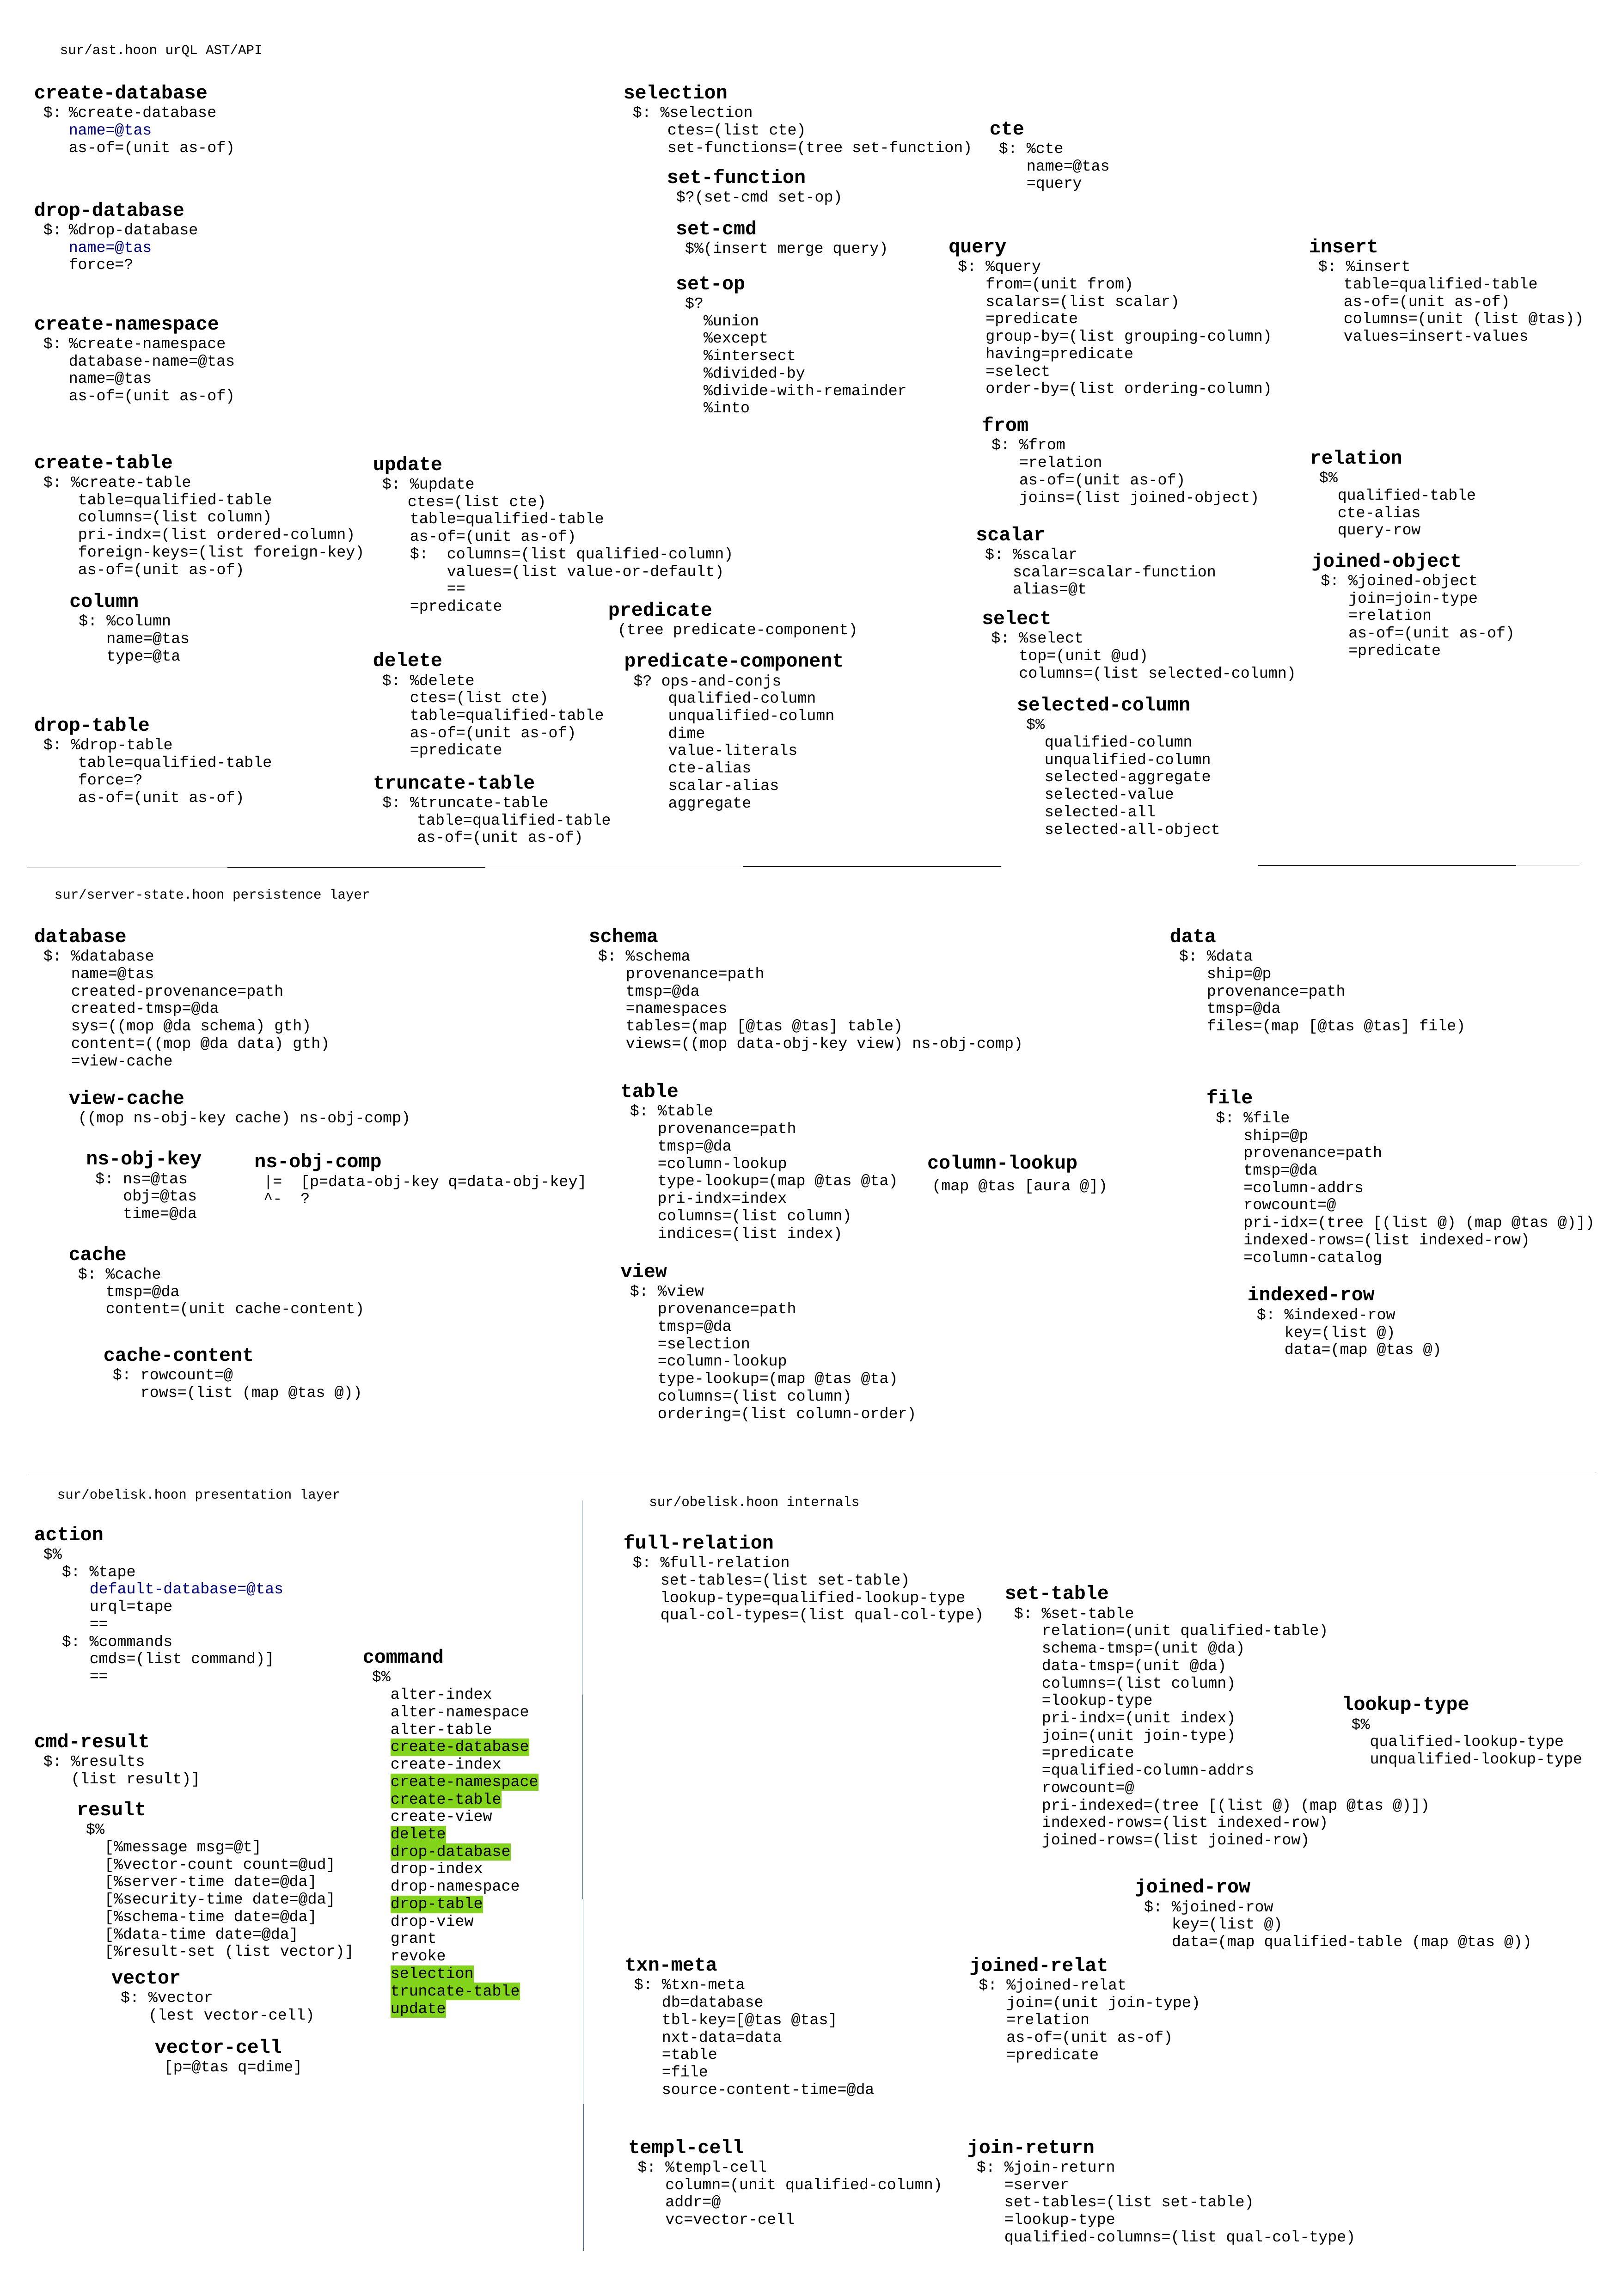

sur/ast.hoon urQL AST/API
create-database
 $:	%create-database
	name=@tas
	as-of=(unit as-of)
selection
 $: %selection
 	 ctes=(list cte)
 	 set-functions=(tree set-function)
cte
 $: %cte
 name=@tas
 =query
set-function
 $?(set-cmd set-op)
drop-database
 $:	%drop-database
	name=@tas
	force=?
set-cmd
 $%(insert merge query)
query
 $: %query
 from=(unit from)
 scalars=(list scalar)
 =predicate
 group-by=(list grouping-column)
 having=predicate
 =select
 order-by=(list ordering-column)
insert
 $: %insert
	table=qualified-table
	as-of=(unit as-of)
	columns=(unit (list @tas))
	values=insert-values
set-op
 $?
 %union
 %except
 %intersect
 %divided-by
 %divide-with-remainder
 %into
create-namespace
 $:	%create-namespace
	database-name=@tas
	name=@tas
	as-of=(unit as-of)
from
 $: %from
 =relation
 as-of=(unit as-of)
 joins=(list joined-object)
relation
 $%
 qualified-table
 cte-alias
 query-row
create-table
 $: %create-table
	 table=qualified-table
	 columns=(list column)
	 pri-indx=(list ordered-column)
	 foreign-keys=(list foreign-key)
	 as-of=(unit as-of)
update
 $: %update
	ctes=(list cte)
 table=qualified-table
 as-of=(unit as-of)
 $: columns=(list qualified-column)
 values=(list value-or-default)
 ==
 =predicate
scalar
 $: %scalar
 scalar=scalar-function
 alias=@t
joined-object
 $: %joined-object
 join=join-type
 =relation
 as-of=(unit as-of)
 =predicate
column
 $: %column
 name=@tas
 type=@ta
predicate
 (tree predicate-component)
select
 $: %select
 top=(unit @ud)
 columns=(list selected-column)
delete
 $: %delete
 ctes=(list cte)
 table=qualified-table
 as-of=(unit as-of)
 =predicate
predicate-component
 $? ops-and-conjs
	 qualified-column
	 unqualified-column
	 dime
	 value-literals
	 cte-alias
	 scalar-alias
	 aggregate
selected-column
 $%
 qualified-column
 unqualified-column
 selected-aggregate
 selected-value
 selected-all
 selected-all-object
drop-table
 $: %drop-table
	 table=qualified-table
	 force=?
	 as-of=(unit as-of)
truncate-table
 $: %truncate-table
	 table=qualified-table
	 as-of=(unit as-of)
sur/server-state.hoon persistence layer
database
 $: %database
 name=@tas
 created-provenance=path
 created-tmsp=@da
 sys=((mop @da schema) gth)
 content=((mop @da data) gth)
 =view-cache
schema
 $: %schema
 provenance=path
 tmsp=@da
 =namespaces
 tables=(map [@tas @tas] table)
 views=((mop data-obj-key view) ns-obj-comp)
data
 $: %data
 ship=@p
 provenance=path
 tmsp=@da
 files=(map [@tas @tas] file)
table
 $: %table
 provenance=path
 tmsp=@da
 =column-lookup
 type-lookup=(map @tas @ta)
 pri-indx=index
 columns=(list column)
 indices=(list index)
file
 $: %file
 ship=@p
 provenance=path
 tmsp=@da
 =column-addrs
 rowcount=@
 pri-idx=(tree [(list @) (map @tas @)])
 indexed-rows=(list indexed-row)
 =column-catalog
view-cache
 ((mop ns-obj-key cache) ns-obj-comp)
ns-obj-key
 $: ns=@tas
 obj=@tas
 time=@da
ns-obj-comp
 |= [p=data-obj-key q=data-obj-key]
 ^- ?
column-lookup
 (map @tas [aura @])
cache
 $: %cache
 tmsp=@da
 content=(unit cache-content)
view
 $: %view
 provenance=path
 tmsp=@da
 =selection
 =column-lookup
 type-lookup=(map @tas @ta)
 columns=(list column)
 ordering=(list column-order)
indexed-row
 $: %indexed-row
 key=(list @)
 data=(map @tas @)
cache-content
 $: rowcount=@
 rows=(list (map @tas @))
sur/obelisk.hoon presentation layer
sur/obelisk.hoon internals
action
 $%
 $: %tape
 default-database=@tas
 urql=tape
 ==
 $: %commands
 cmds=(list command)]
 ==
full-relation
 $: %full-relation
 set-tables=(list set-table)
 lookup-type=qualified-lookup-type
 qual-col-types=(list qual-col-type)
set-table
 $: %set-table
 relation=(unit qualified-table)
 schema-tmsp=(unit @da)
 data-tmsp=(unit @da)
 columns=(list column)
 =lookup-type
 pri-indx=(unit index)
 join=(unit join-type)
 =predicate
 =qualified-column-addrs
 rowcount=@
 pri-indexed=(tree [(list @) (map @tas @)])
 indexed-rows=(list indexed-row)
 joined-rows=(list joined-row)
command
 $%
 alter-index
 alter-namespace
 alter-table
 create-database
 create-index
 create-namespace
 create-table
 create-view
 delete
 drop-database
 drop-index
 drop-namespace
 drop-table
 drop-view
 grant
 revoke
 selection
 truncate-table
 update
lookup-type
 $%
 qualified-lookup-type
 unqualified-lookup-type
cmd-result
 $: %results
 (list result)]
result
 $%
 [%message msg=@t]
 [%vector-count count=@ud]
 [%server-time date=@da]
 [%security-time date=@da]
 [%schema-time date=@da]
 [%data-time date=@da]
 [%result-set (list vector)]
joined-row
 $: %joined-row
 key=(list @)
 data=(map qualified-table (map @tas @))
txn-meta
 $: %txn-meta
 db=database
 tbl-key=[@tas @tas]
 nxt-data=data
 =table
 =file
 source-content-time=@da
joined-relat
 $: %joined-relat
 join=(unit join-type)
 =relation
 as-of=(unit as-of)
 =predicate
+$
+$
vector
 $: %vector
 (lest vector-cell)
vector-cell
 [p=@tas q=dime]
templ-cell
 $: %templ-cell
 column=(unit qualified-column)
 addr=@
 vc=vector-cell
join-return
 $: %join-return
 =server
 set-tables=(list set-table)
 =lookup-type
 qualified-columns=(list qual-col-type)